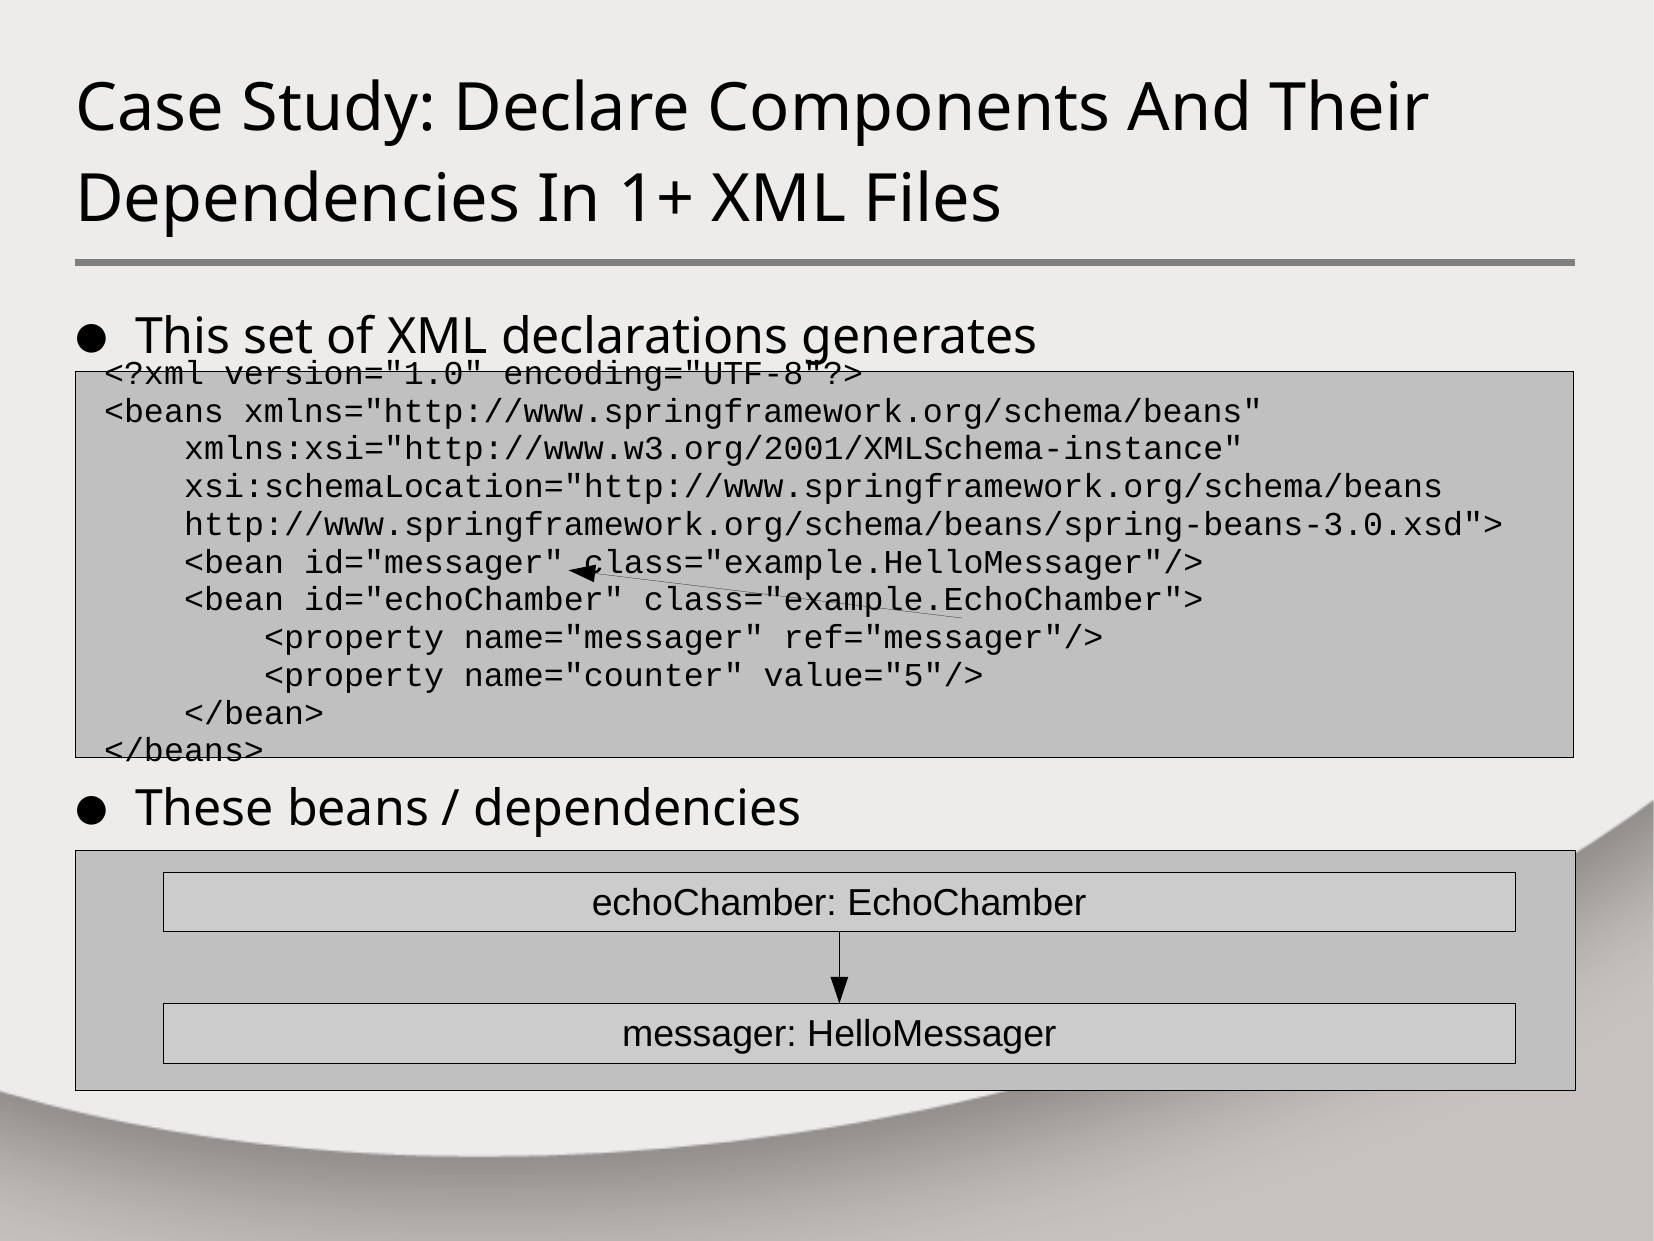

# Case Study: Declare Components And Their Dependencies In 1+ XML Files
This set of XML declarations generates
These beans / dependencies
<?xml version="1.0" encoding="UTF-8"?>
<beans xmlns="http://www.springframework.org/schema/beans"
 xmlns:xsi="http://www.w3.org/2001/XMLSchema-instance"
 xsi:schemaLocation="http://www.springframework.org/schema/beans
 http://www.springframework.org/schema/beans/spring-beans-3.0.xsd">
 <bean id="messager" class="example.HelloMessager"/>
 <bean id="echoChamber" class="example.EchoChamber">
 <property name="messager" ref="messager"/>
 <property name="counter" value="5"/>
 </bean>
</beans>
echoChamber: EchoChamber
messager: HelloMessager